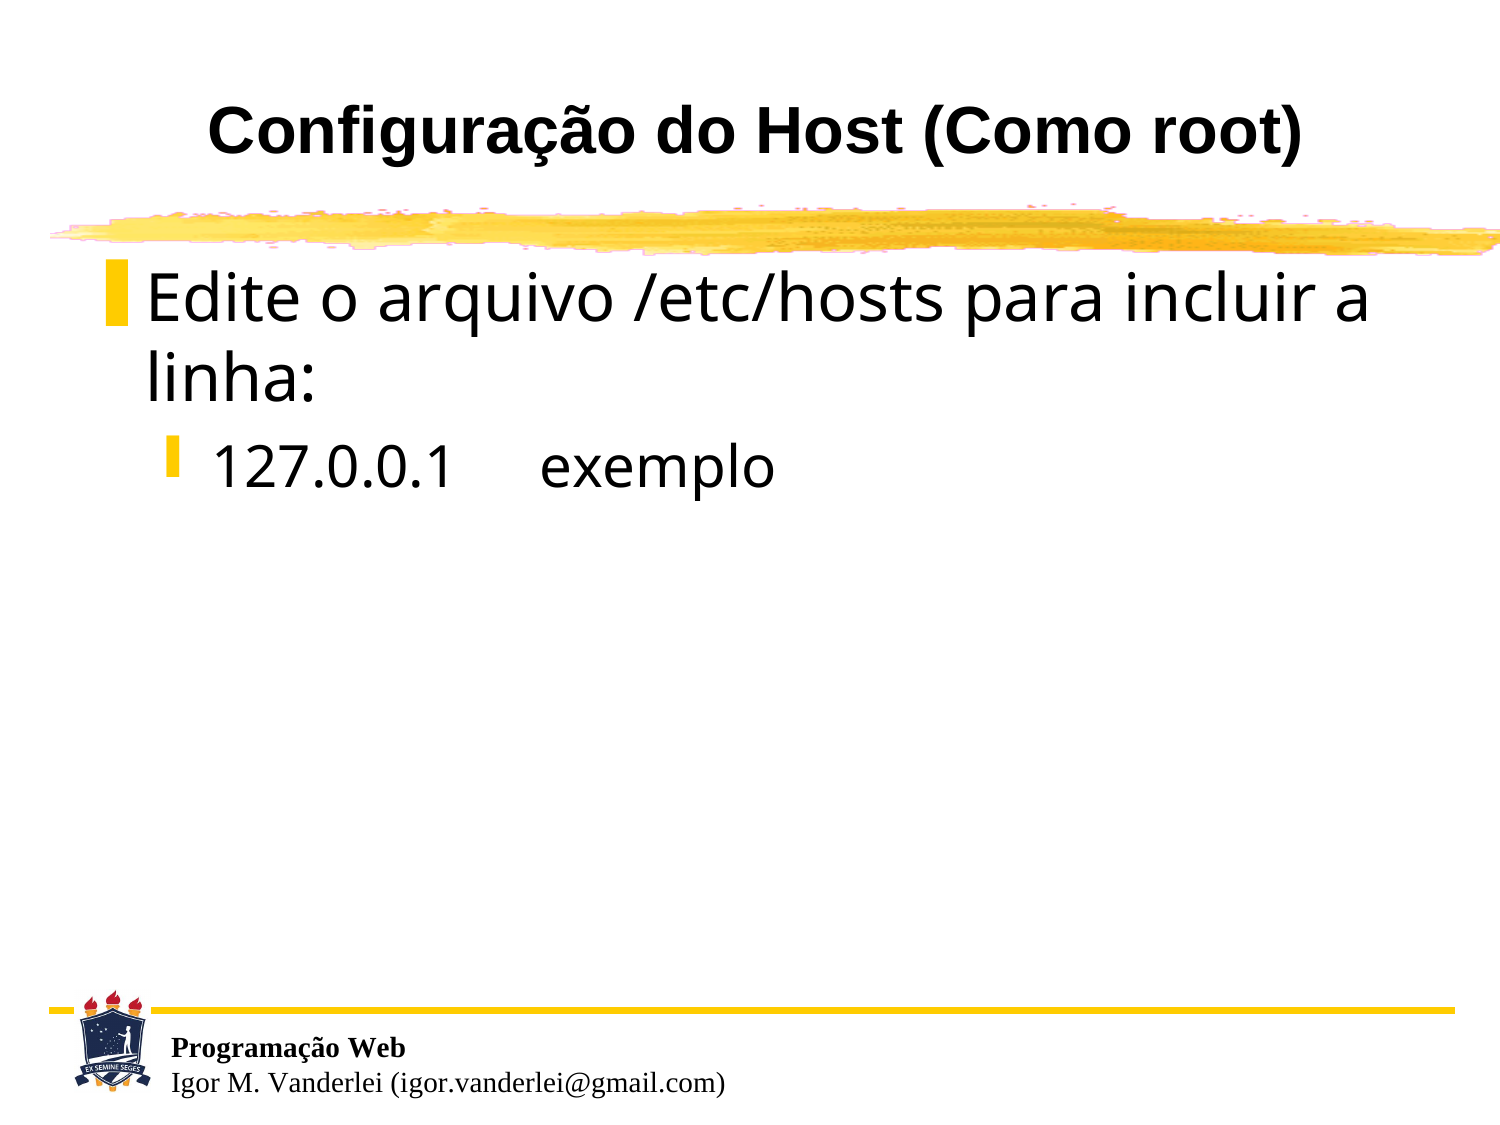

# Configuração do Host (Como root)
Edite o arquivo /etc/hosts para incluir a linha:
127.0.0.1	exemplo